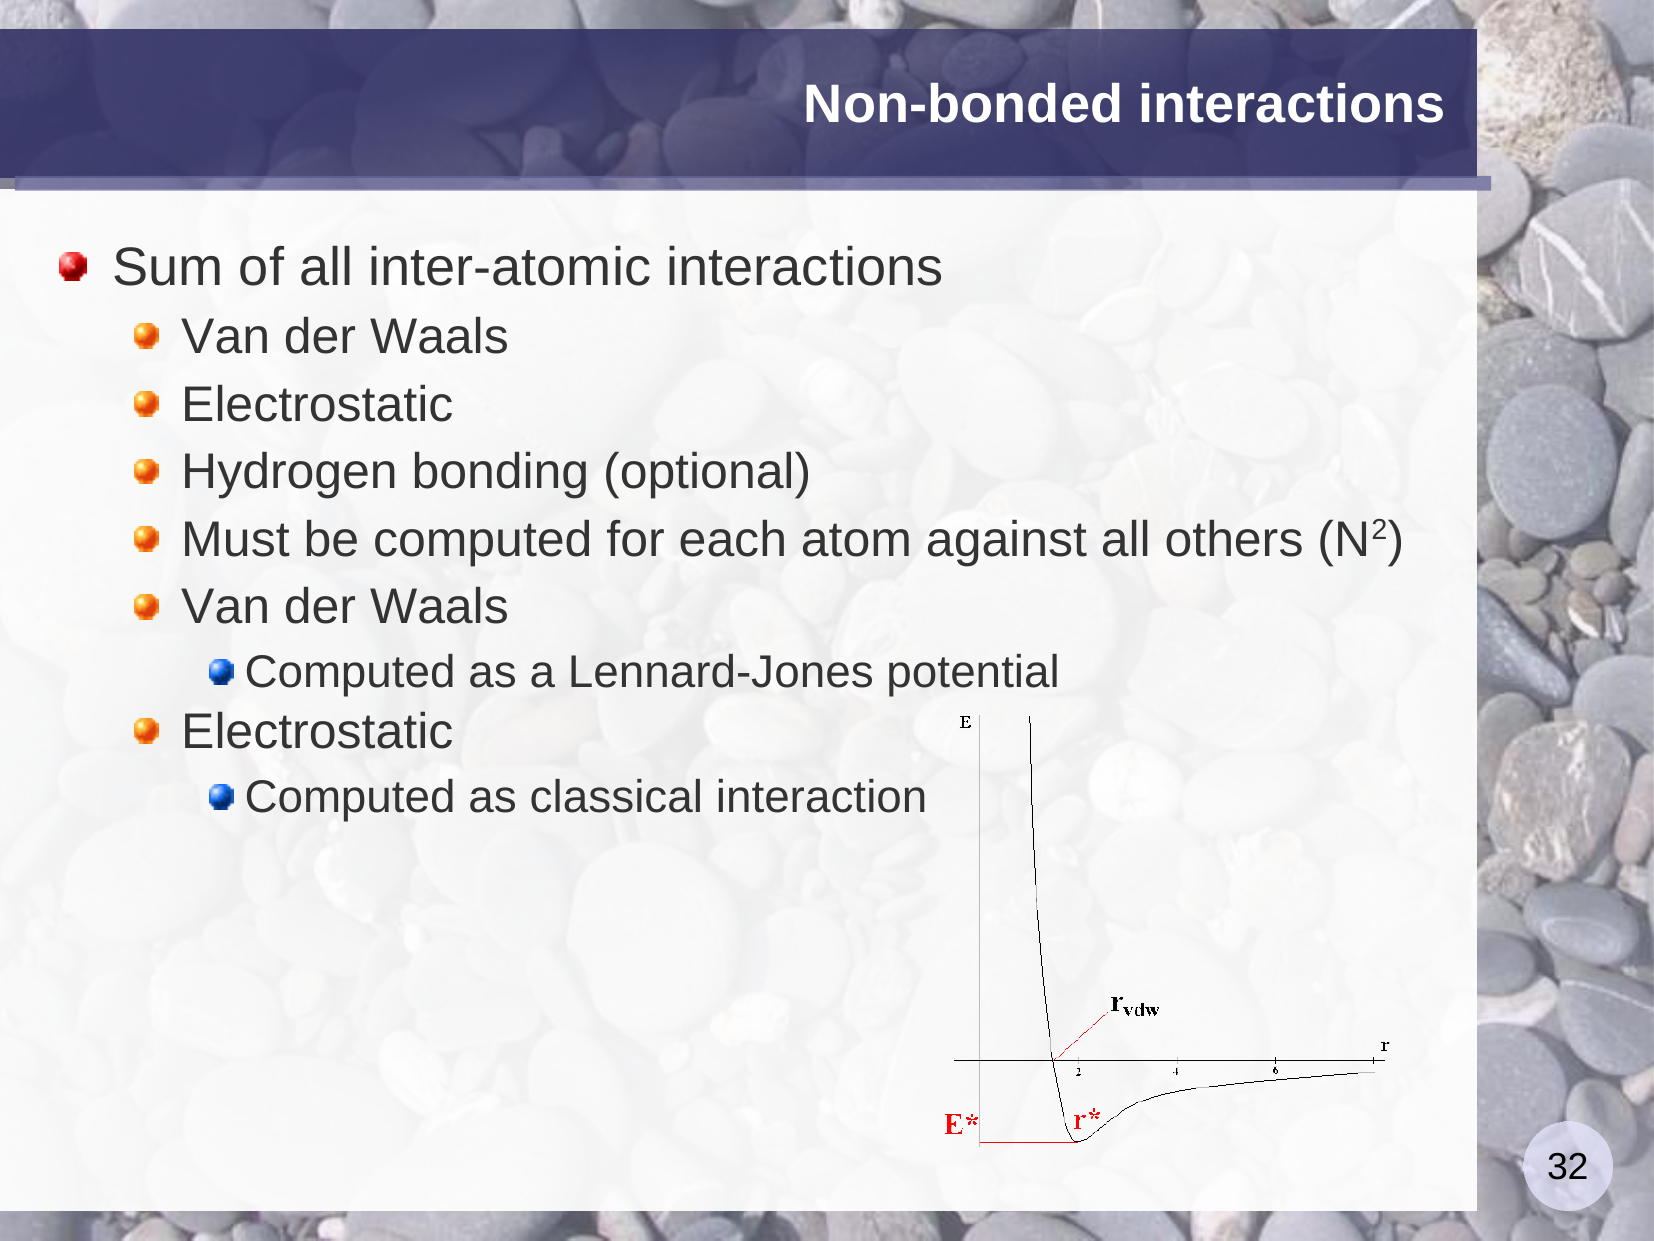

# Non-bonded interactions
Sum of all inter-atomic interactions
Van der Waals
Electrostatic
Hydrogen bonding (optional)
Must be computed for each atom against all others (N2)
Van der Waals
Computed as a Lennard-Jones potential
Electrostatic
Computed as classical interaction